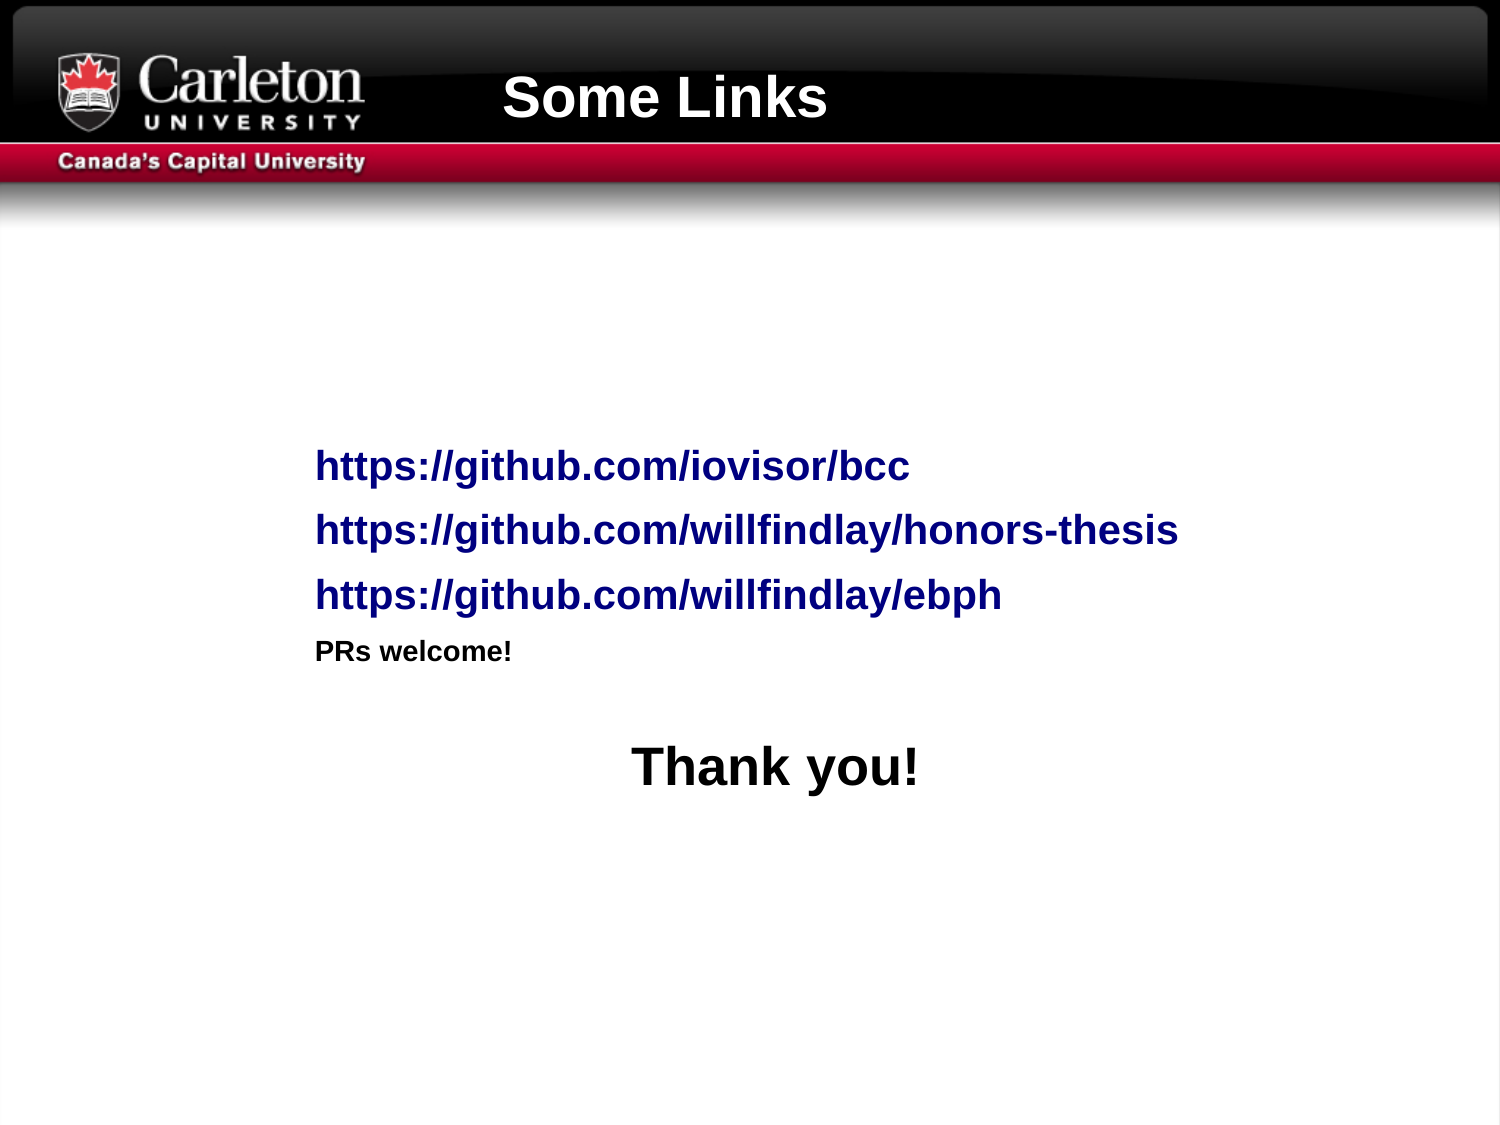

# Some Links
https://github.com/iovisor/bcc
https://github.com/willfindlay/honors-thesis
https://github.com/willfindlay/ebph
PRs welcome!
Thank you!